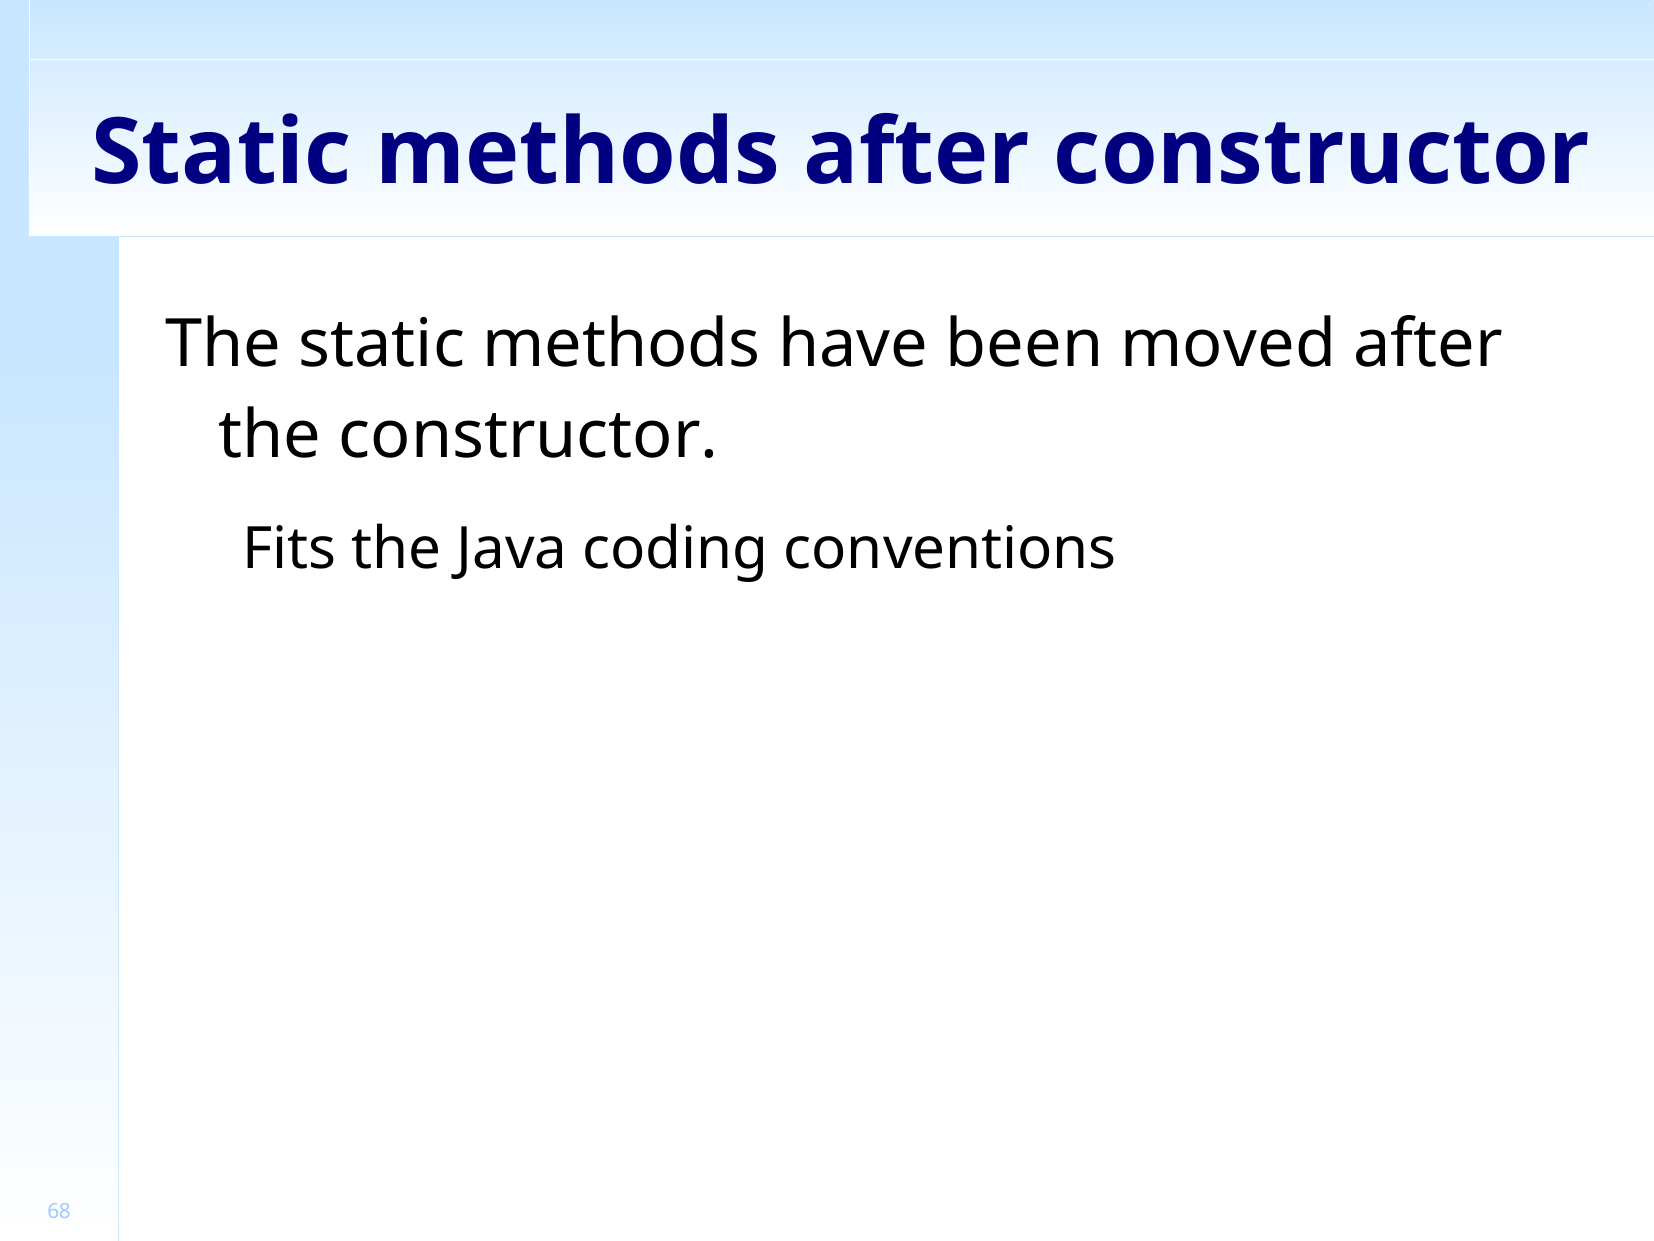

# Static methods after constructor
The static methods have been moved after the constructor.
Fits the Java coding conventions